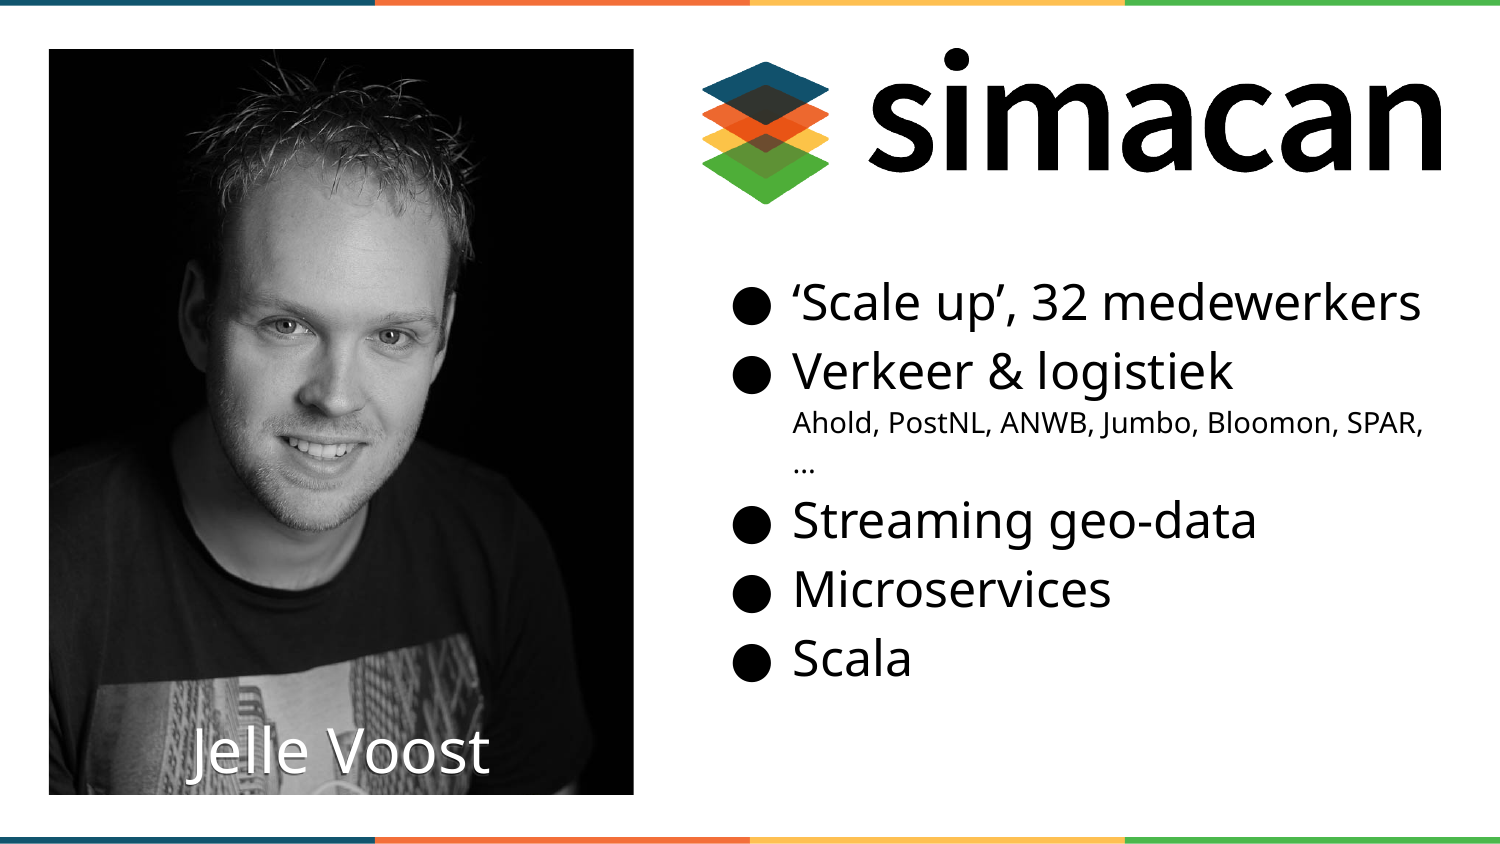

‘Scale up’, 32 medewerkers
Verkeer & logistiek
Ahold, PostNL, ANWB, Jumbo, Bloomon, SPAR, ...
Streaming geo-data
Microservices
Scala
Jelle Voost